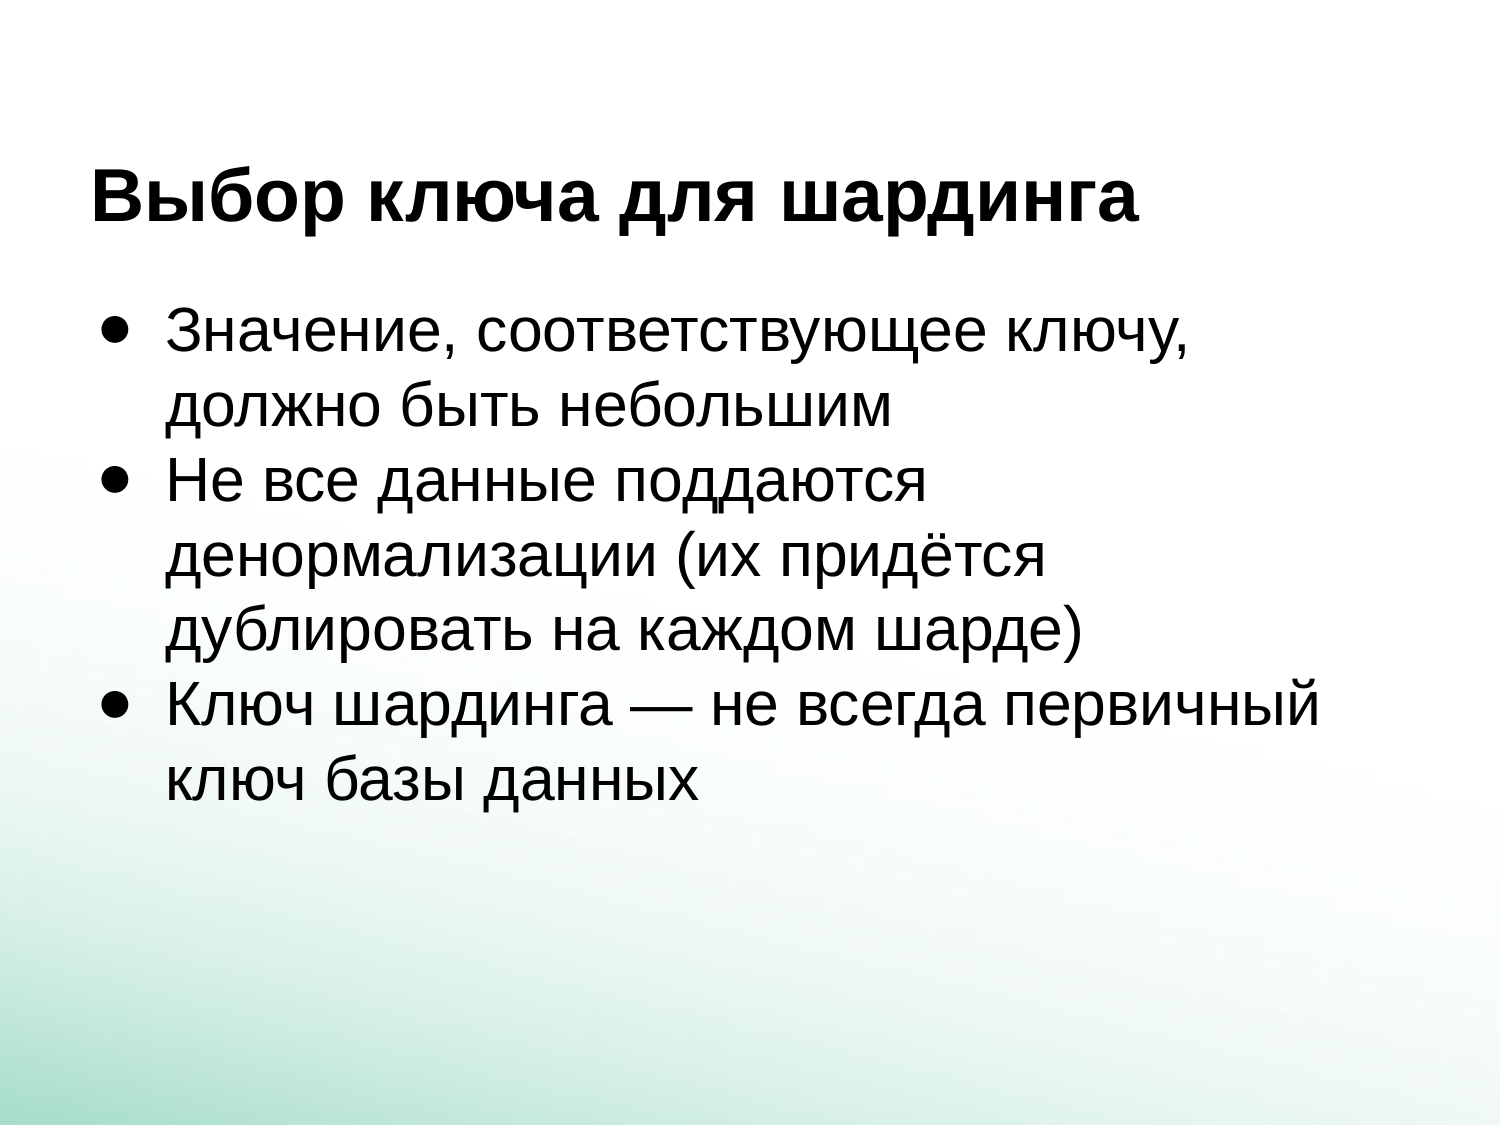

# Выбор ключа для шардинга
Значение, соответствующее ключу, должно быть небольшим
Не все данные поддаются денормализации (их придётся дублировать на каждом шарде)
Ключ шардинга — не всегда первичный ключ базы данных